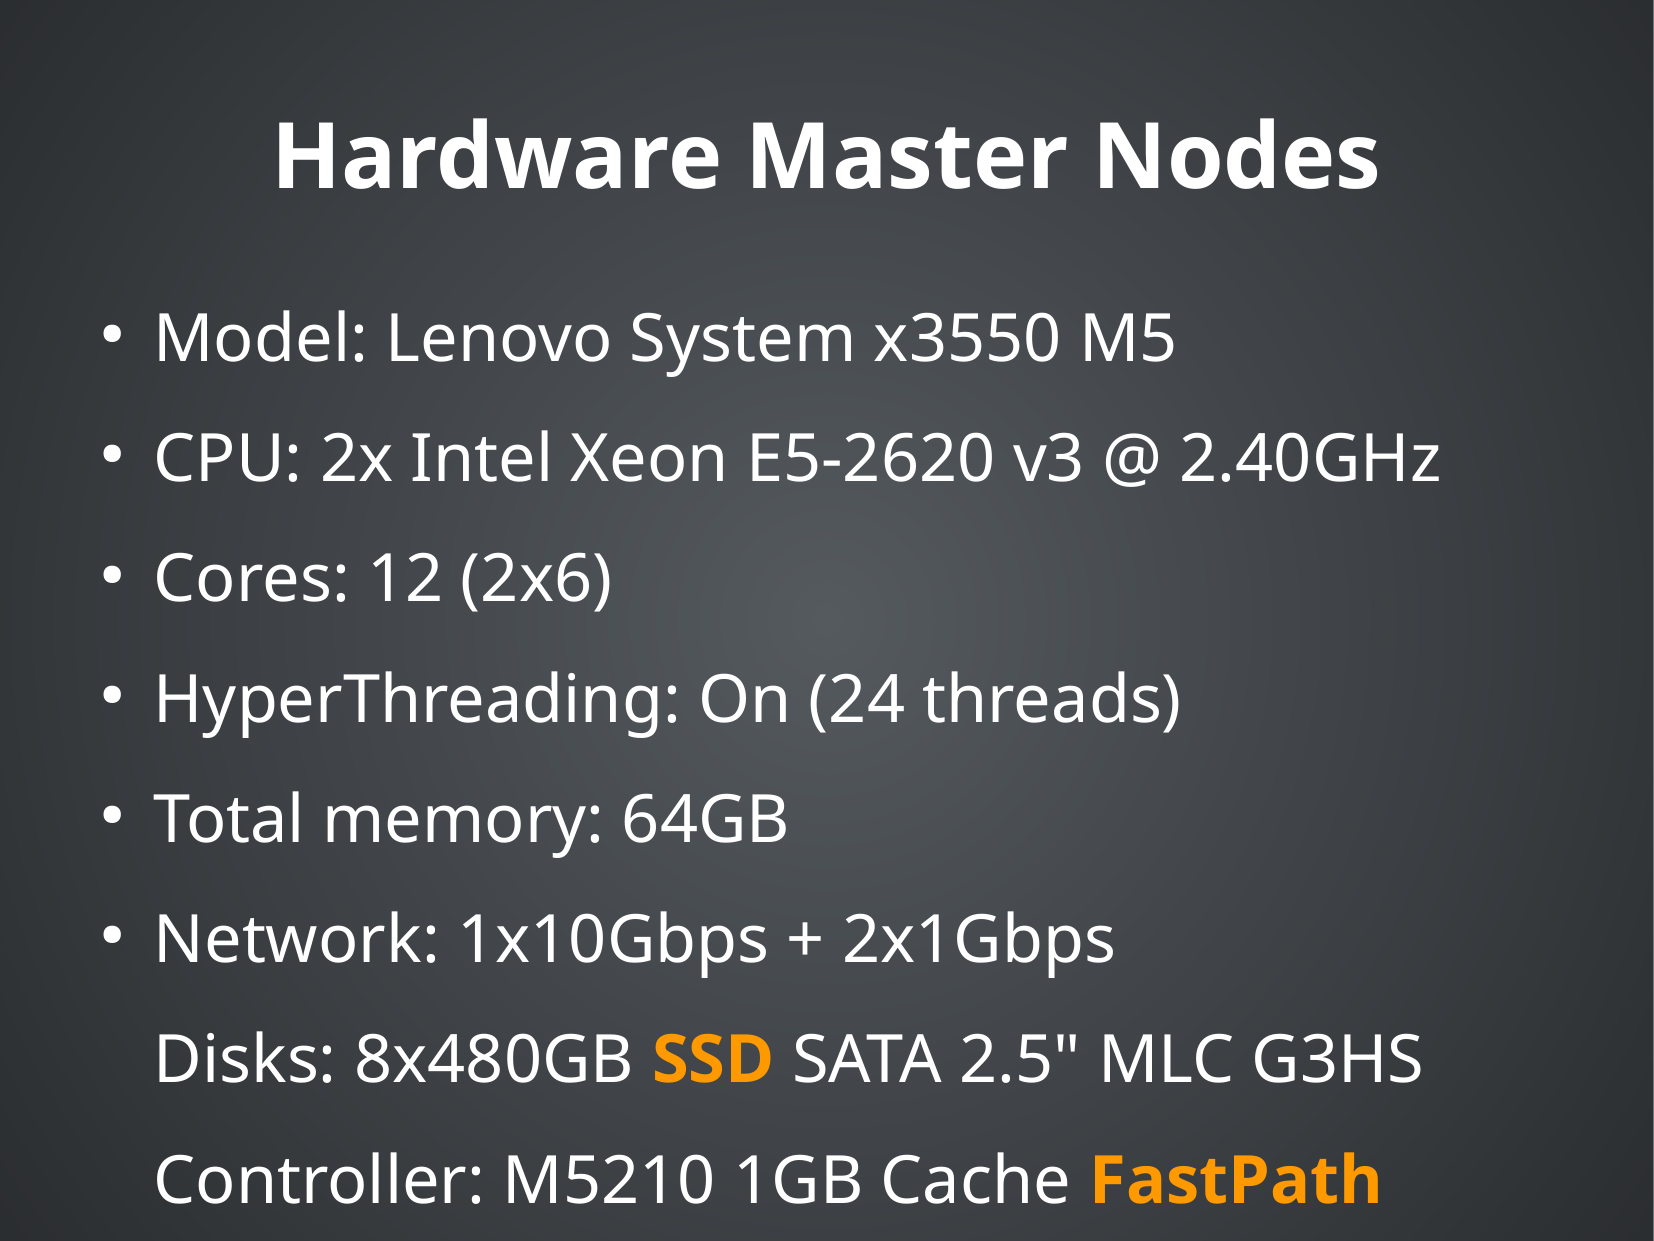

# Hardware Master Nodes
Model: Lenovo System x3550 M5
CPU: 2x Intel Xeon E5-2620 v3 @ 2.40GHz
Cores: 12 (2x6)
HyperThreading: On (24 threads)
Total memory: 64GB
Network: 1x10Gbps + 2x1Gbps
Disks: 8x480GB SSD SATA 2.5" MLC G3HS
Controller: M5210 1GB Cache FastPath